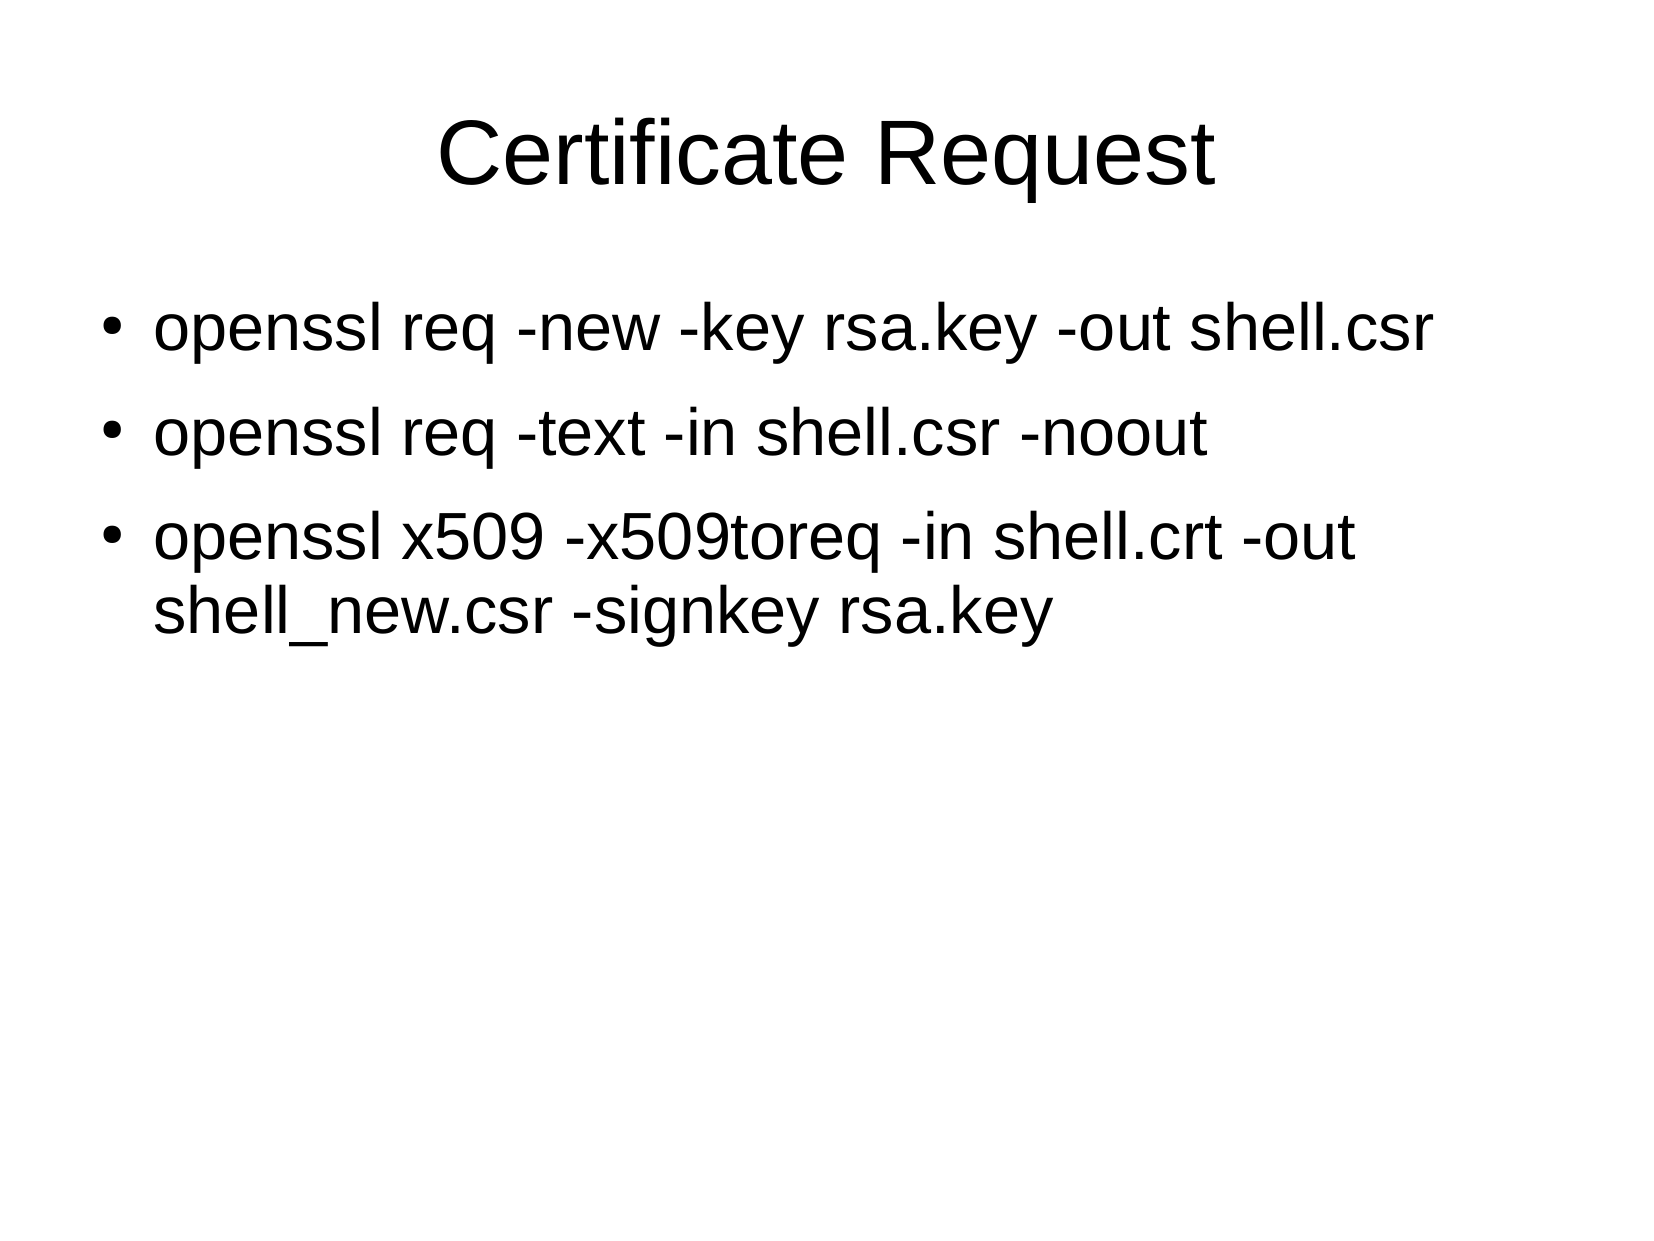

# Certificate Request
openssl req -new -key rsa.key -out shell.csr
openssl req -text -in shell.csr -noout
openssl x509 -x509toreq -in shell.crt -out shell_new.csr -signkey rsa.key